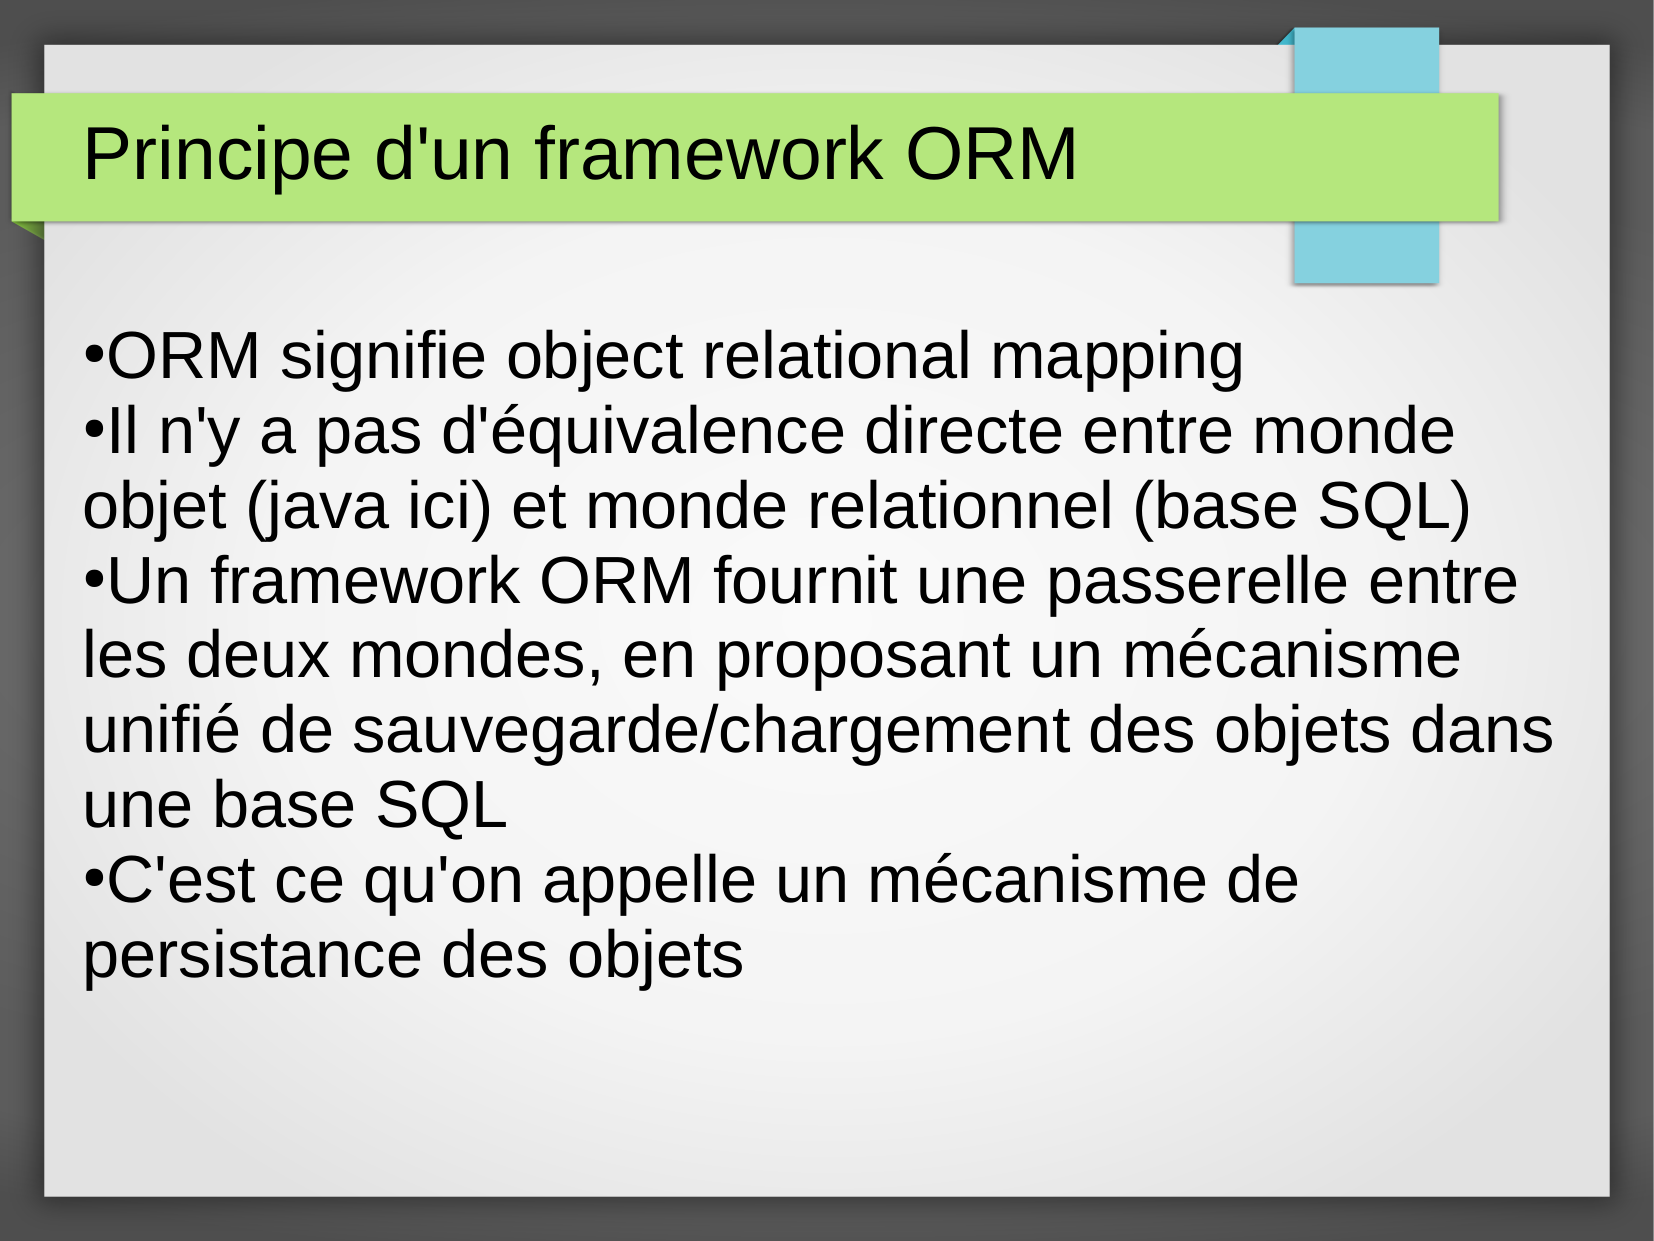

# Principe d'un framework ORM
ORM signifie object relational mapping
Il n'y a pas d'équivalence directe entre monde objet (java ici) et monde relationnel (base SQL)
Un framework ORM fournit une passerelle entre les deux mondes, en proposant un mécanisme unifié de sauvegarde/chargement des objets dans une base SQL
C'est ce qu'on appelle un mécanisme de persistance des objets